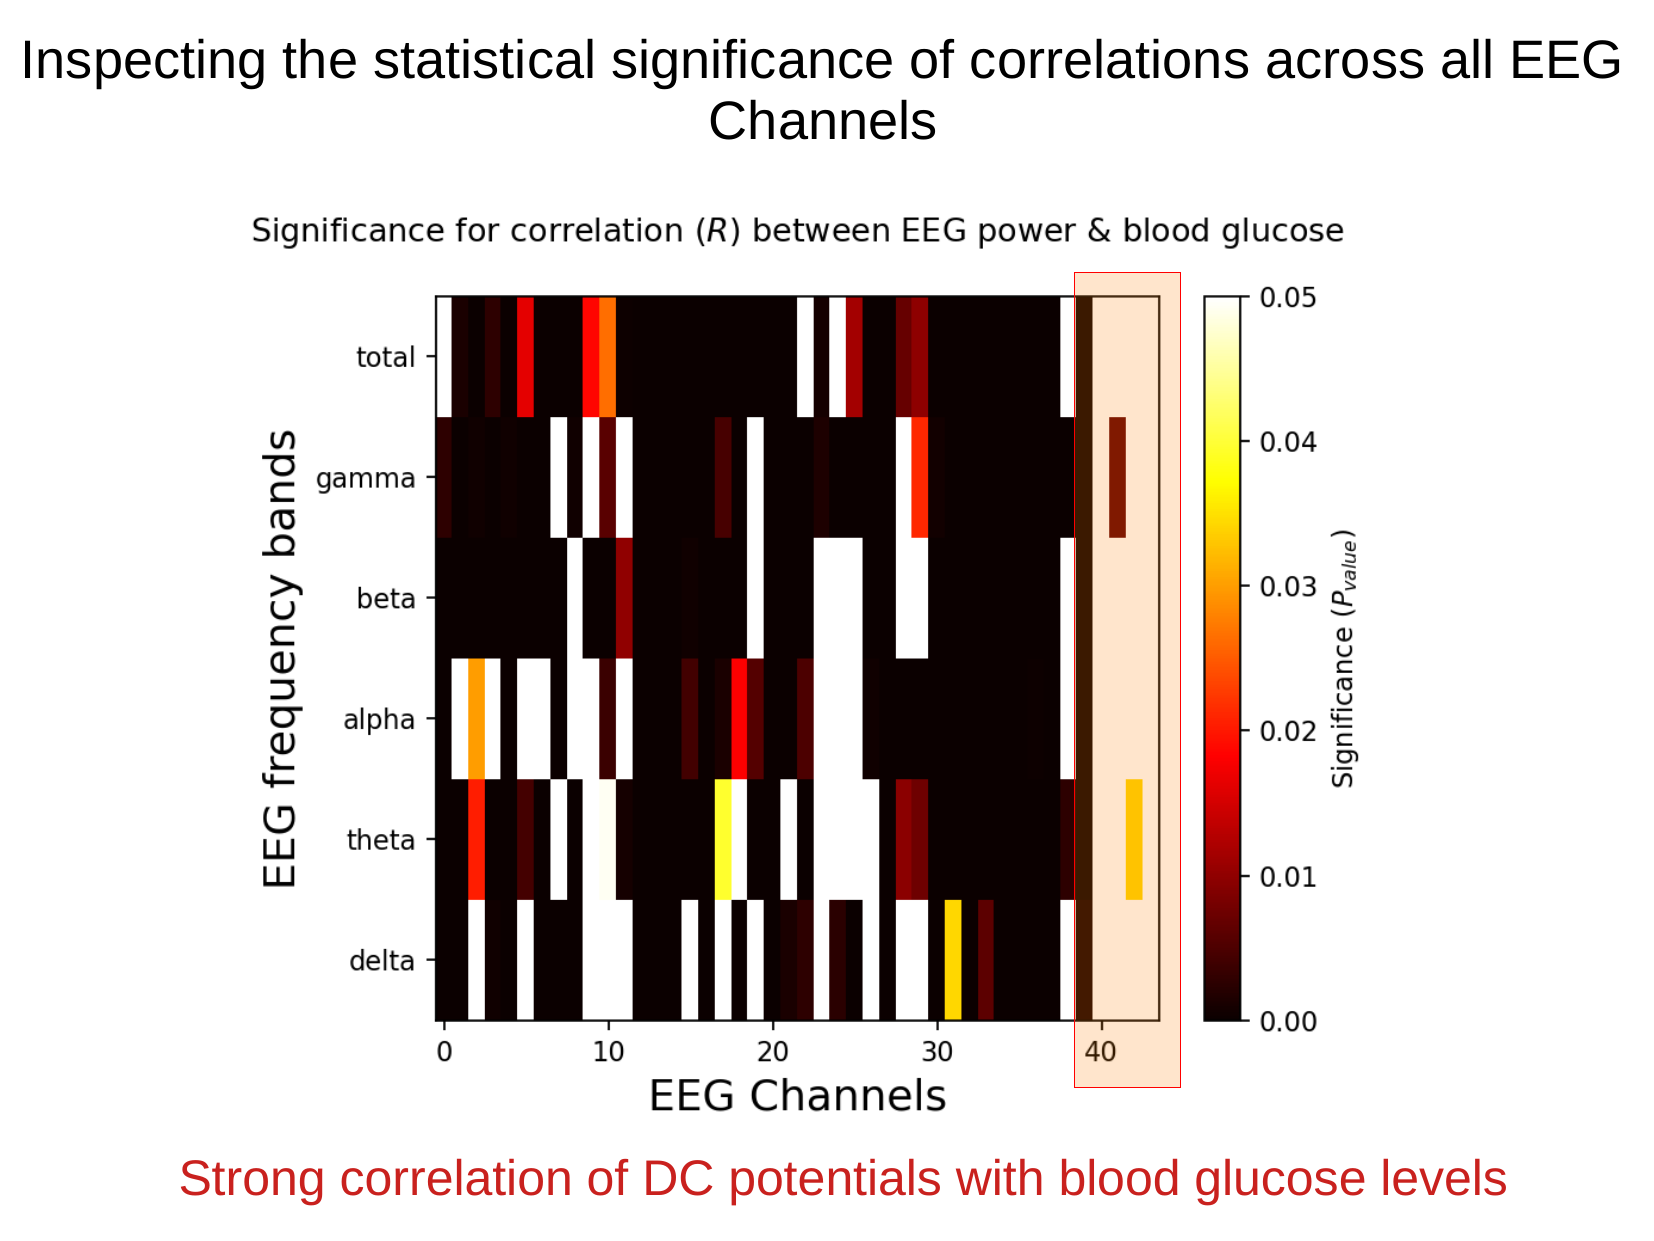

Inspecting the statistical significance of correlations across all EEG
Channels
Strong correlation of DC potentials with blood glucose levels